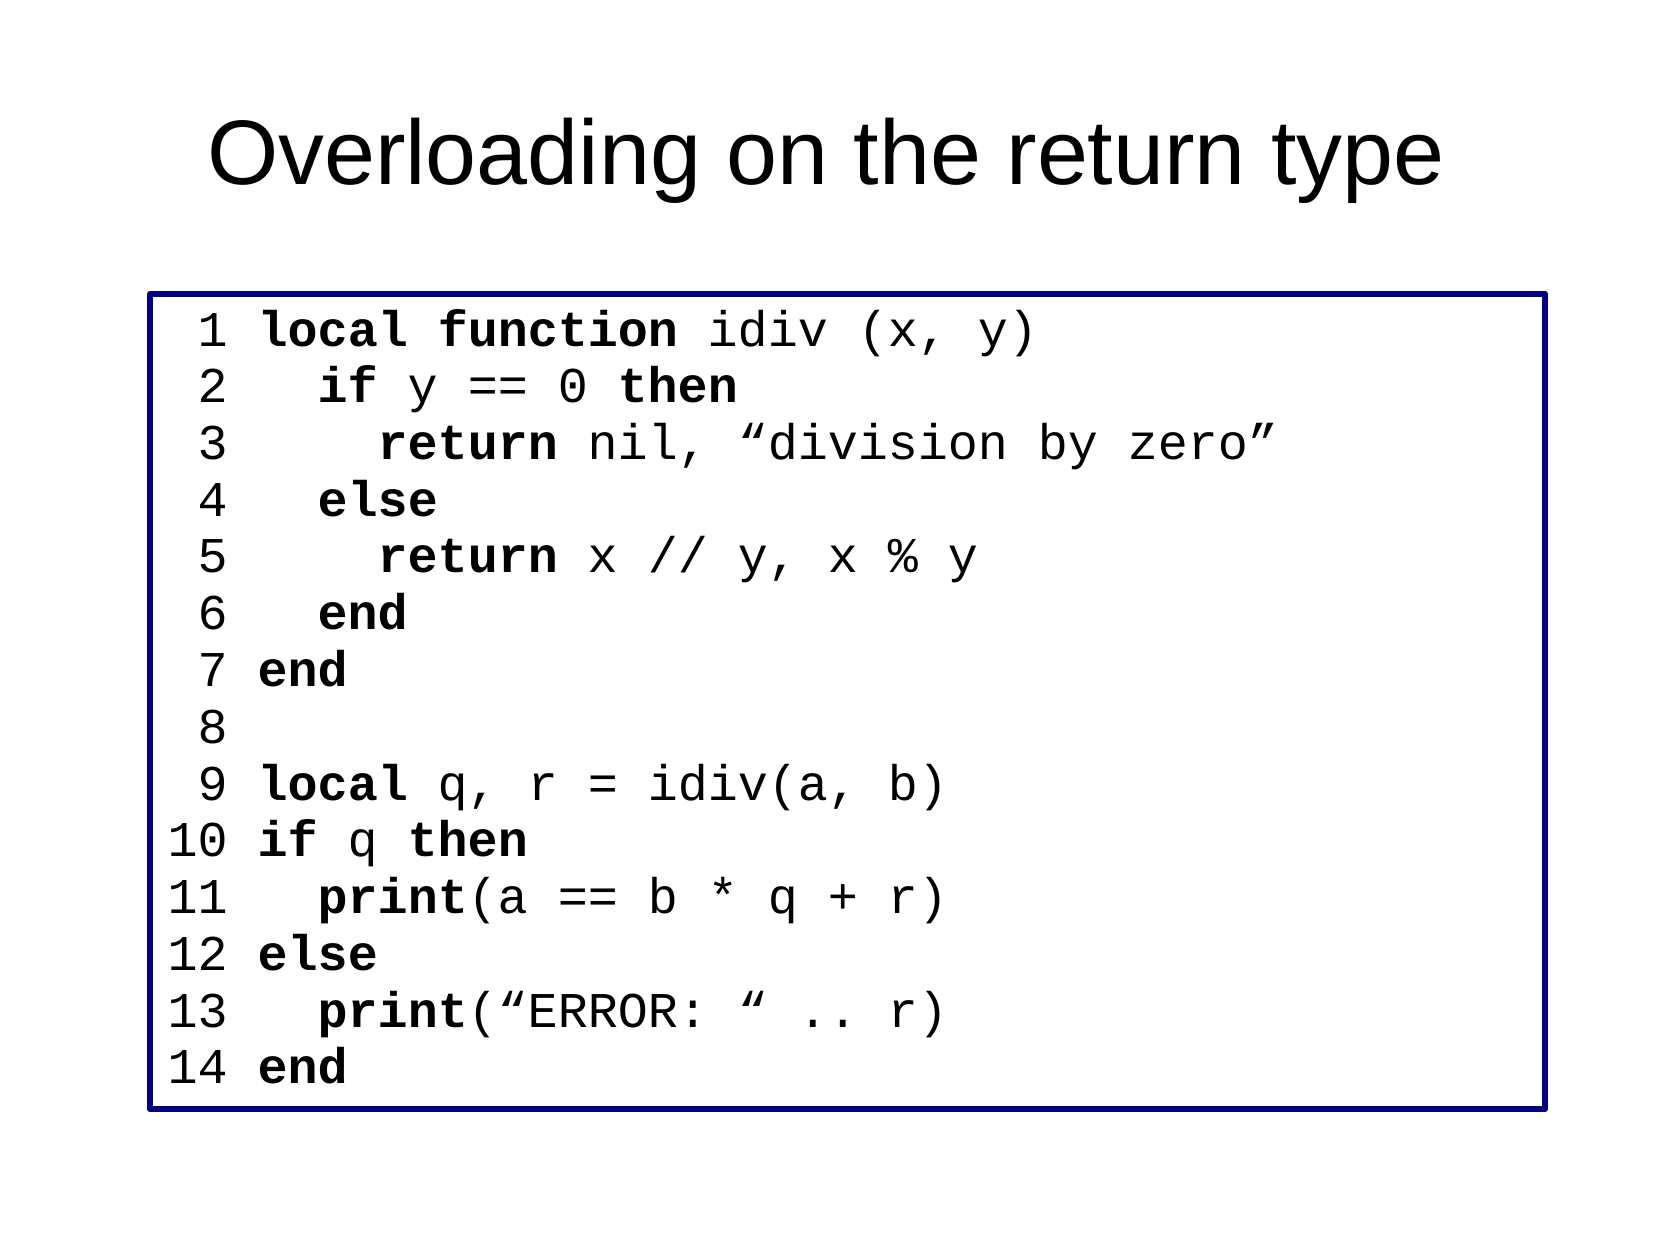

# Overloading on the return type
 1 local function idiv (x, y)
 2 if y == 0 then
 3 return nil, “division by zero”
 4 else
 5 return x // y, x % y
 6 end
 7 end
 8
 9 local q, r = idiv(a, b)
10 if q then
11 print(a == b * q + r)
12 else
13 print(“ERROR: “ .. r)
14 end